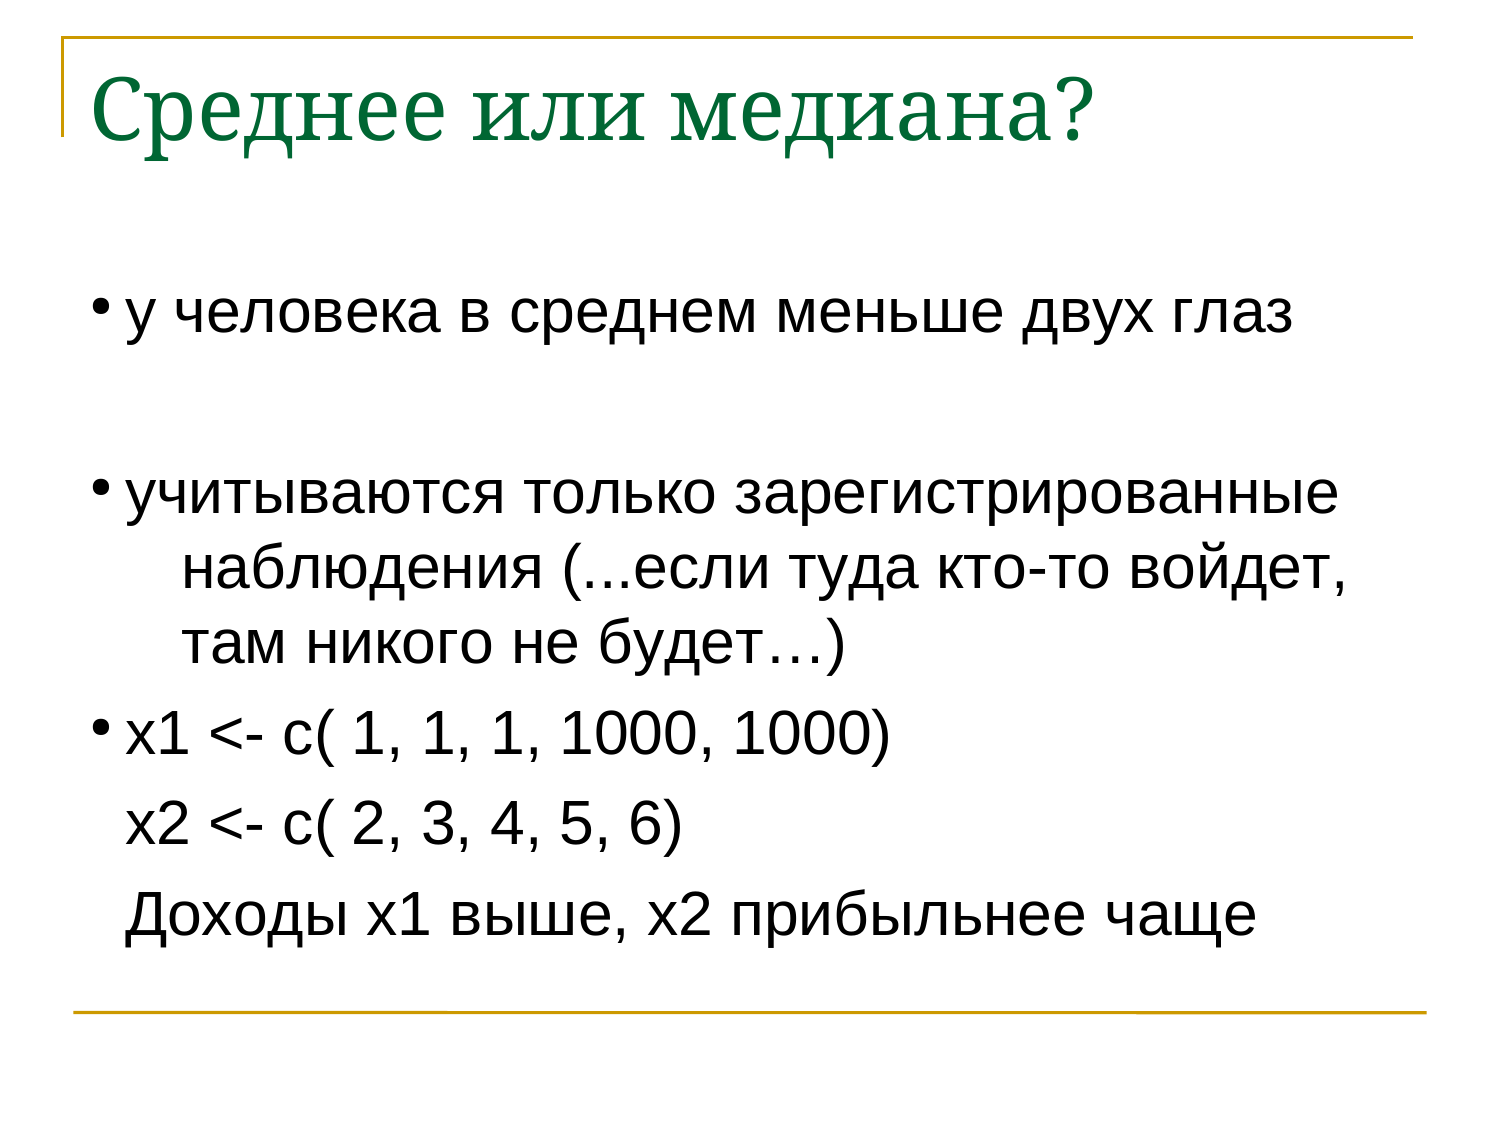

# Среднее или медиана?
у человека в среднем меньше двух глаз
учитываются только зарегистрированные наблюдения (...если туда кто-то войдет, там никого не будет…)
x1 <- c( 1, 1, 1, 1000, 1000)
x2 <- c( 2, 3, 4, 5, 6)
Доходы x1 выше, x2 прибыльнее чаще